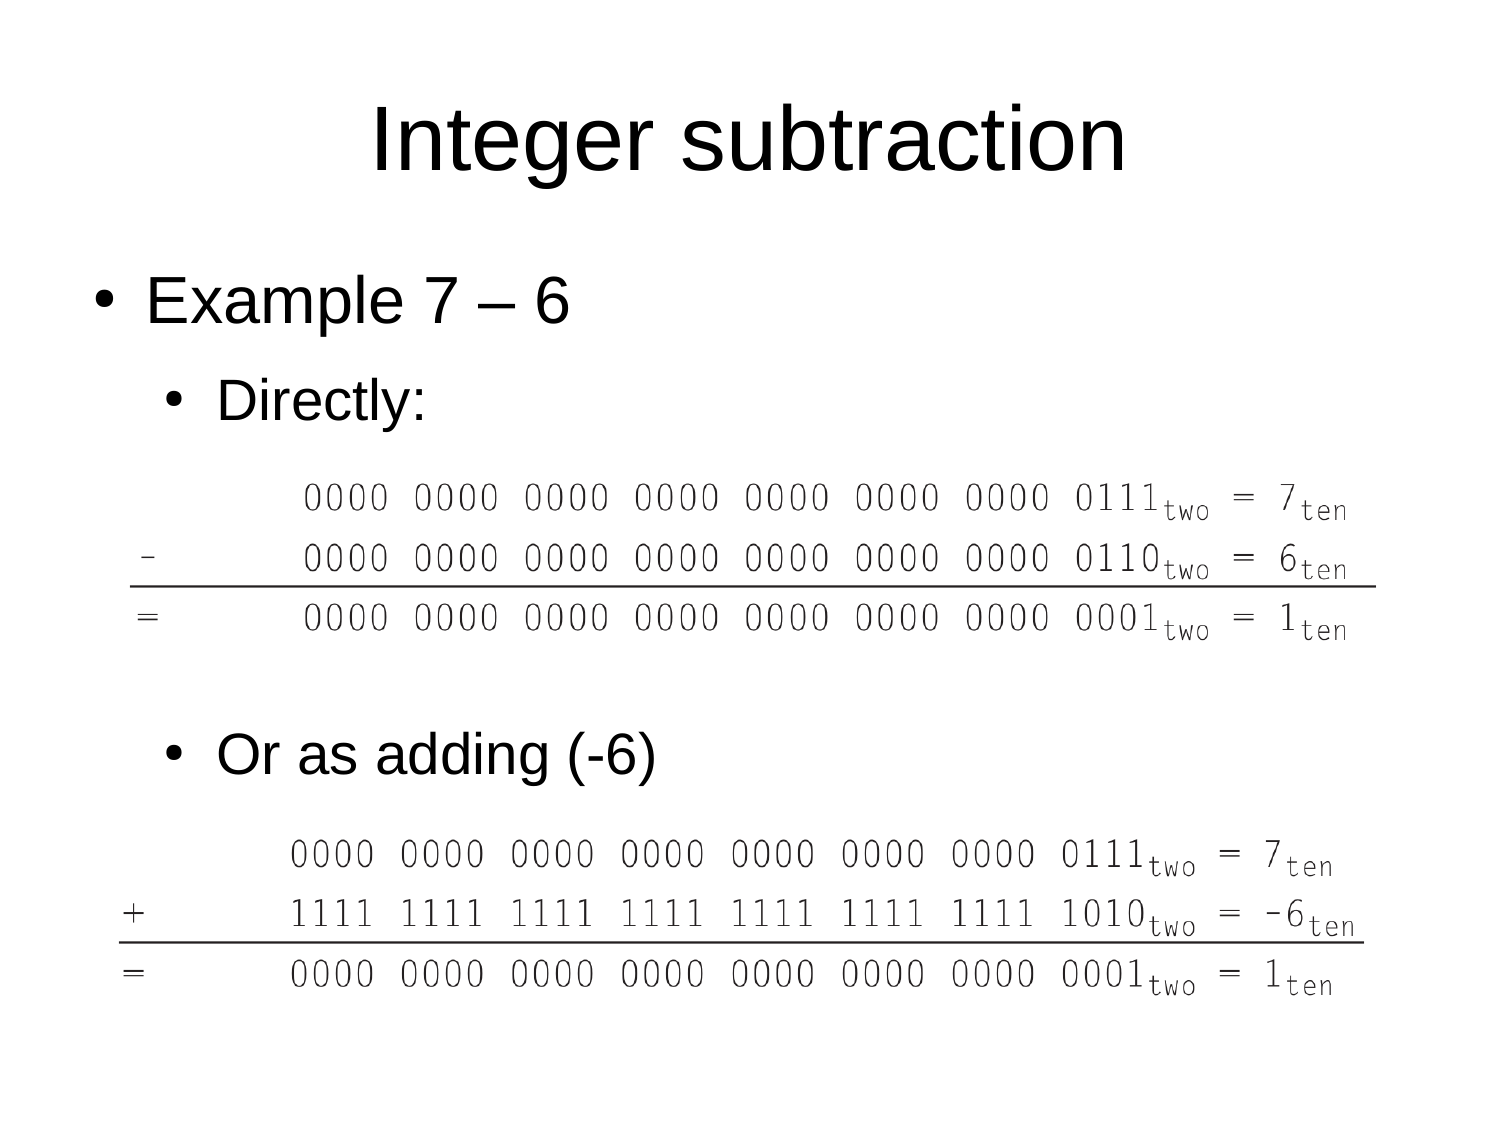

# Integer subtraction
Example 7 – 6
Directly:
Or as adding (-6)